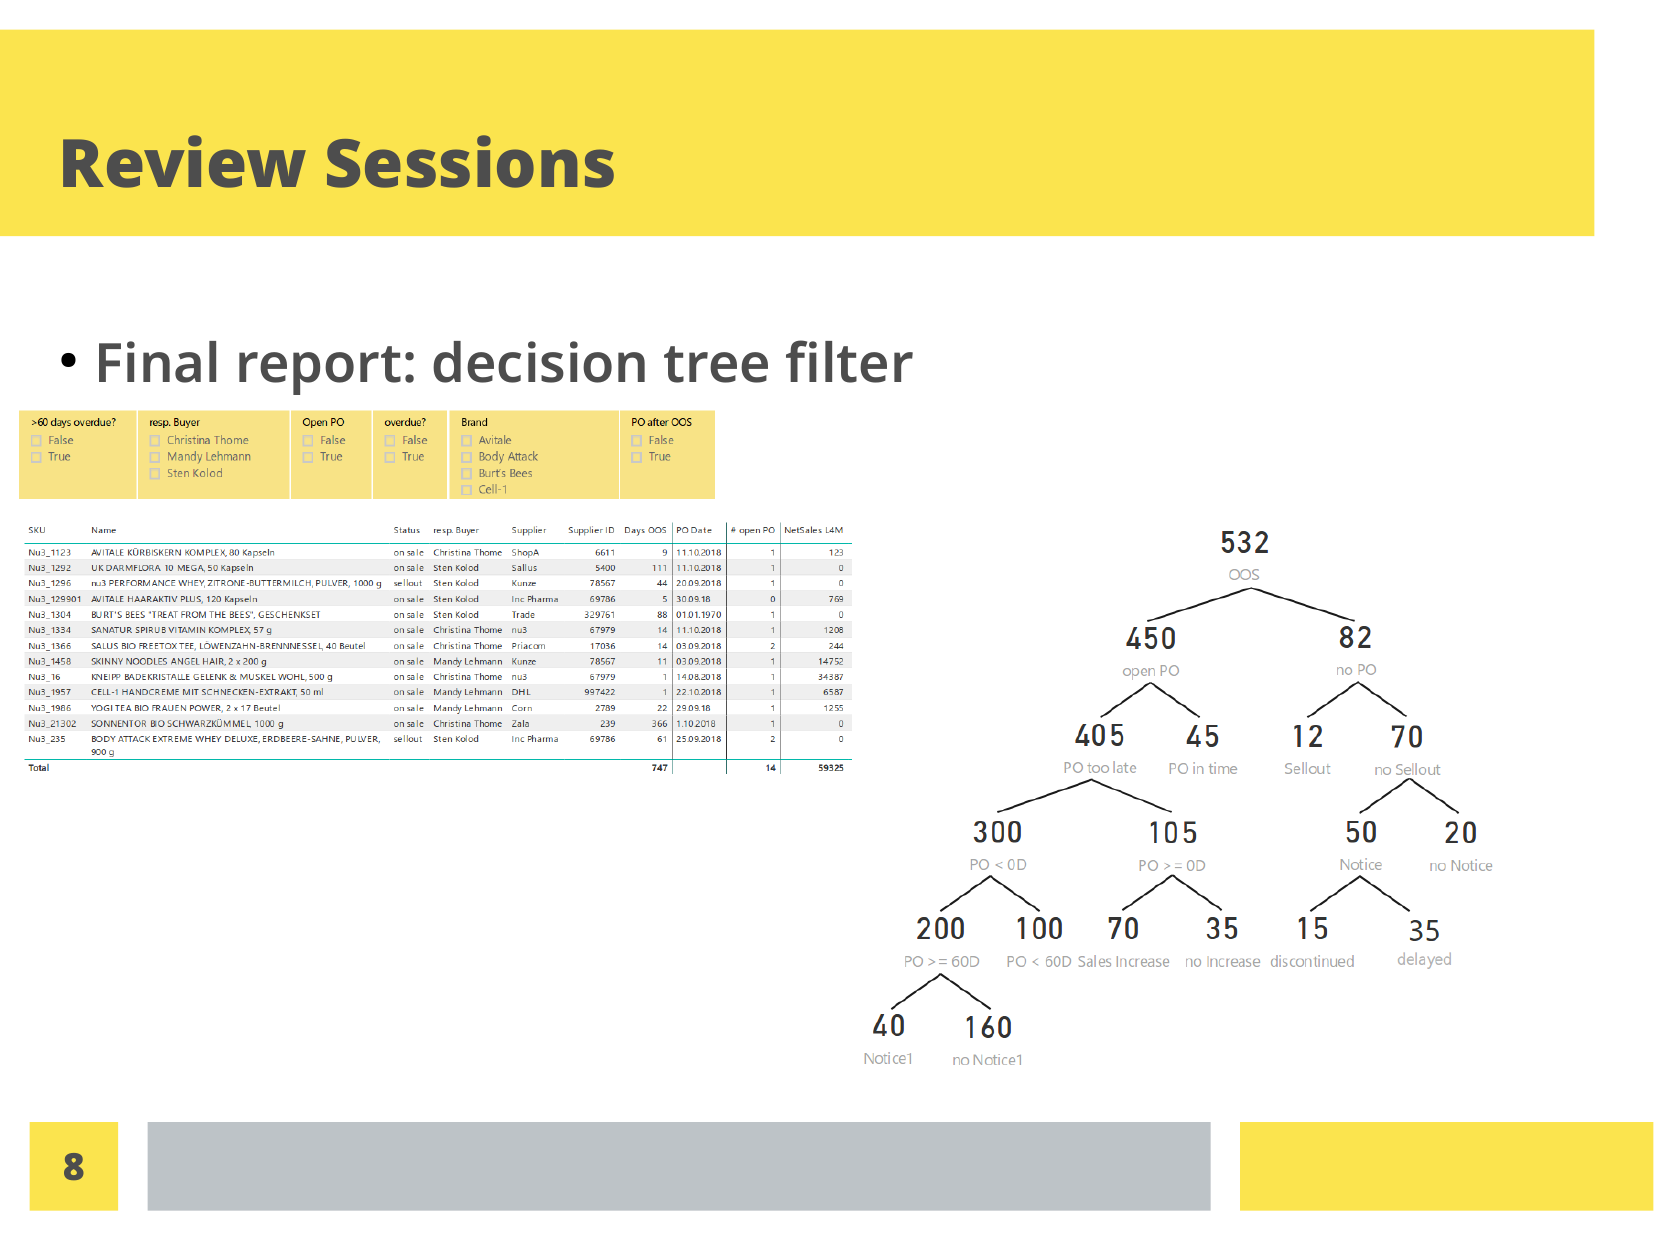

# Review Sessions
Final report: decision tree filter
8